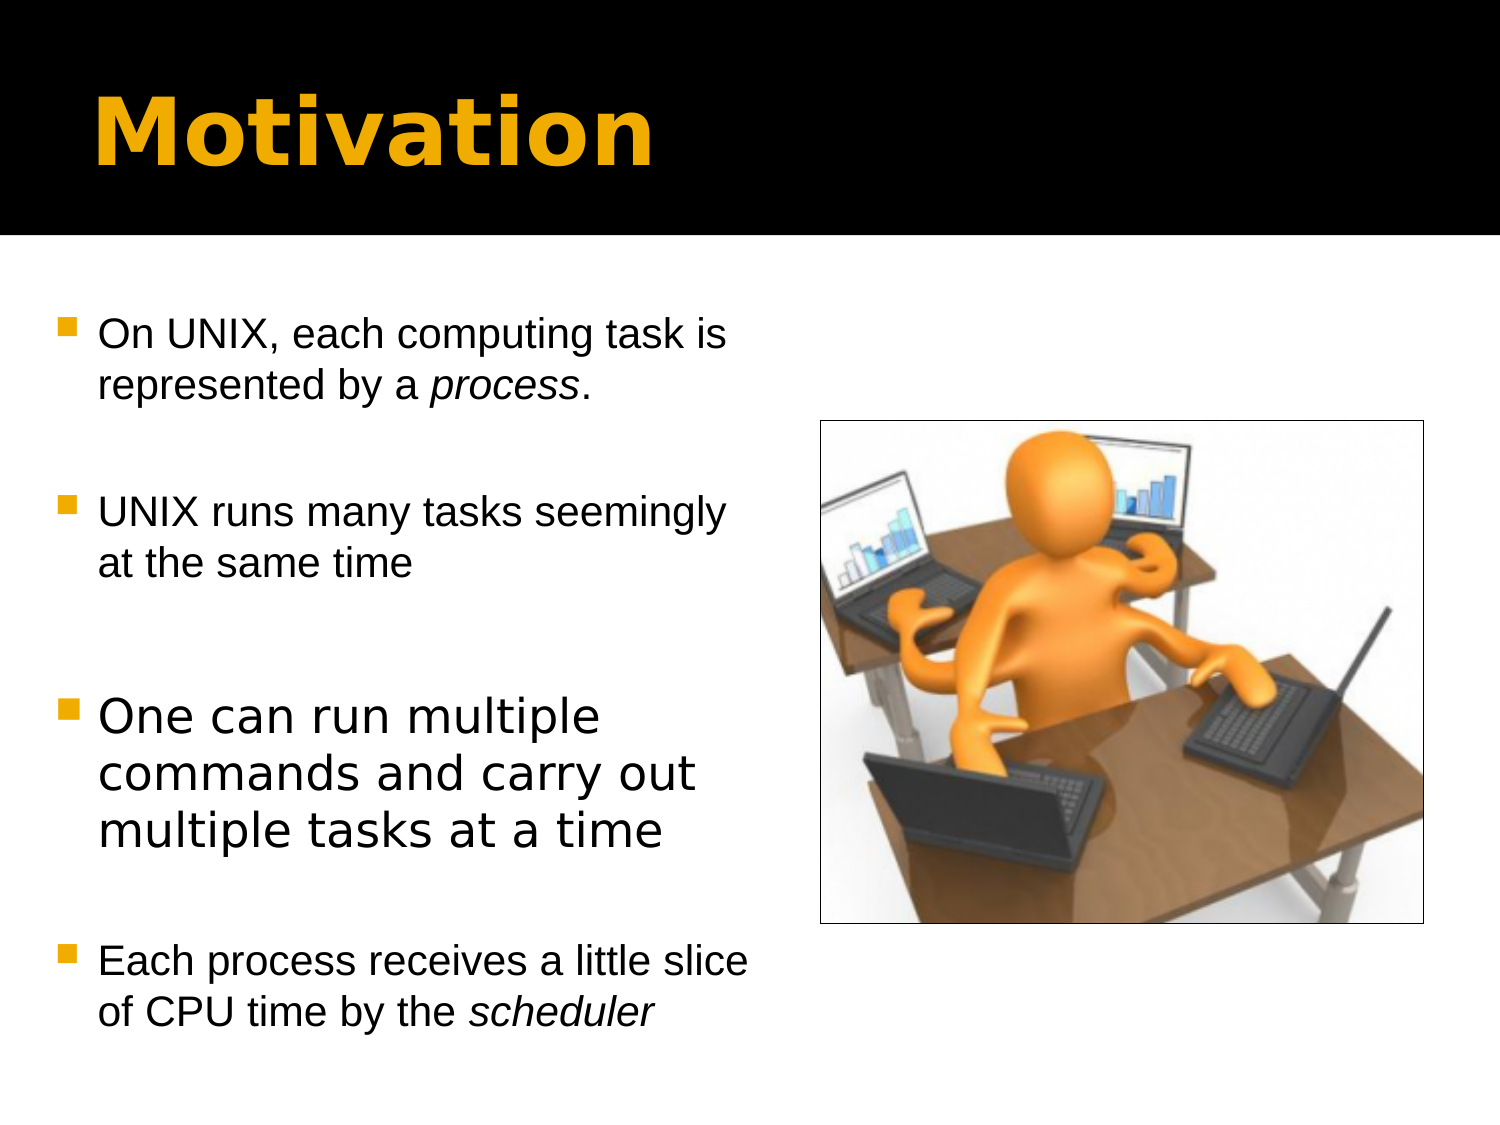

# Motivation
On UNIX, each computing task is represented by a process.
UNIX runs many tasks seemingly at the same time
One can run multiple commands and carry out multiple tasks at a time
Each process receives a little slice of CPU time by the scheduler